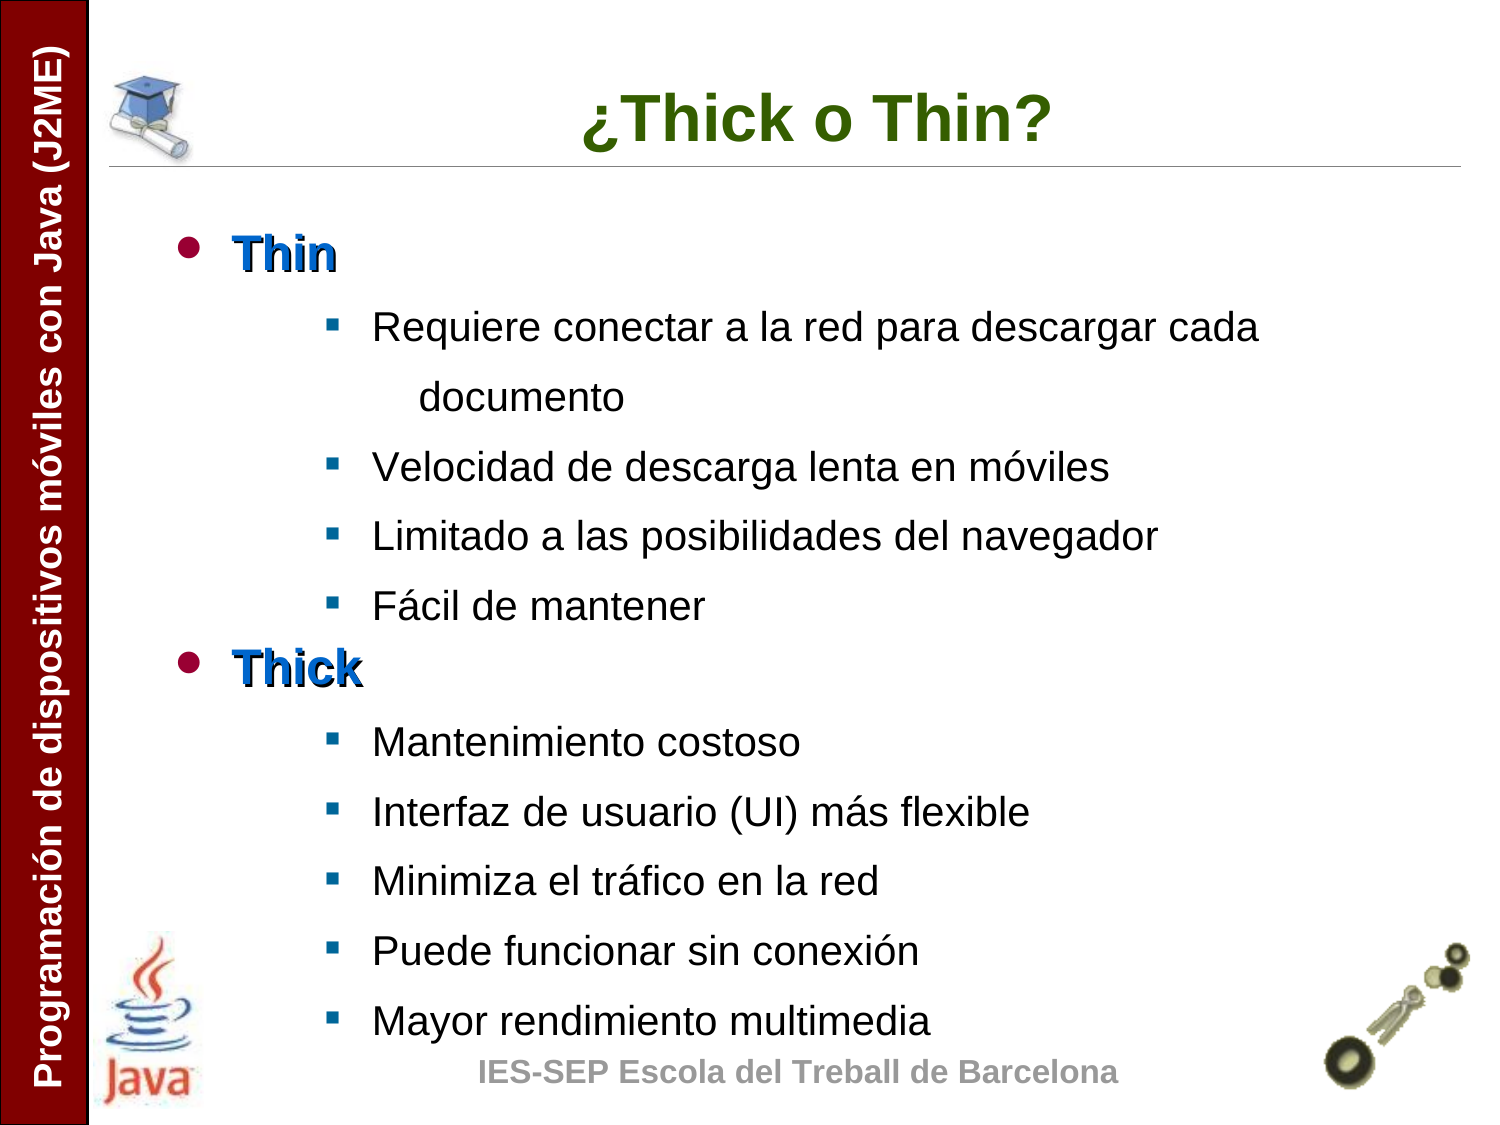

# ¿Thick o Thin?
Thin
Requiere conectar a la red para descargar cada documento
Velocidad de descarga lenta en móviles
Limitado a las posibilidades del navegador
Fácil de mantener
Thick
Mantenimiento costoso
Interfaz de usuario (UI) más flexible
Minimiza el tráfico en la red
Puede funcionar sin conexión
Mayor rendimiento multimedia